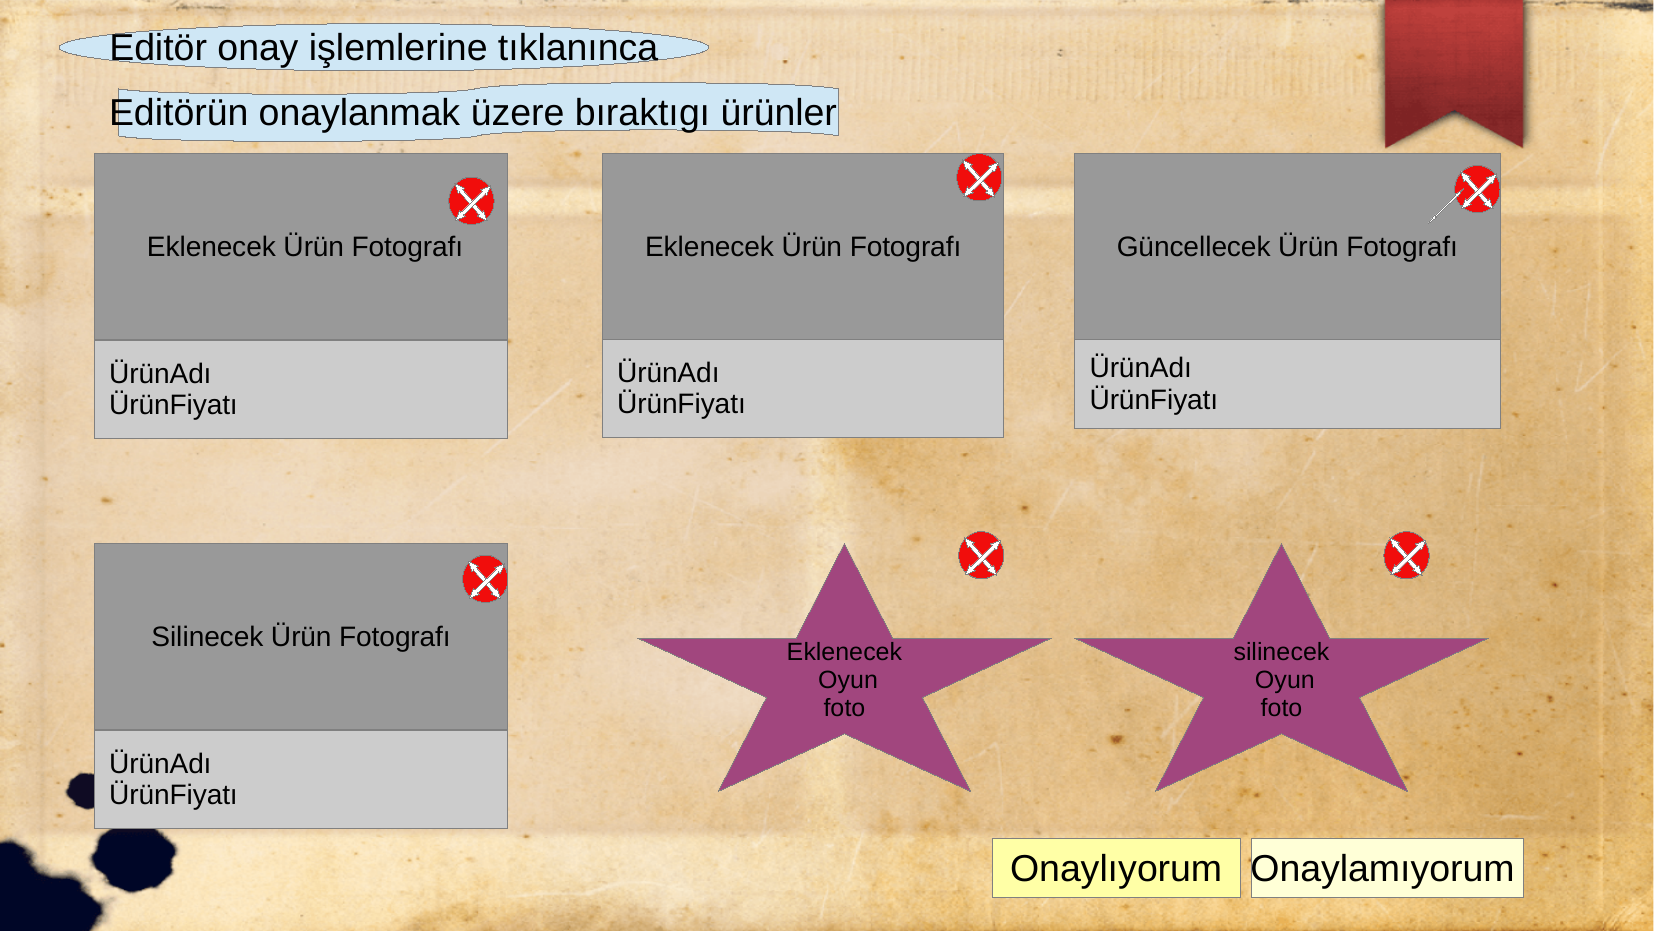

Editör onay işlemlerine tıklanınca
Editörün onaylanmak üzere bıraktıgı ürünler
 Eklenecek Ürün Fotografı
Eklenecek Ürün Fotografı
Güncellecek Ürün Fotografı
ÜrünAdı
ÜrünFiyatı
ÜrünAdı
ÜrünFiyatı
ÜrünAdı
ÜrünFiyatı
Silinecek Ürün Fotografı
Eklenecek
 Oyun
foto
silinecek
 Oyun
foto
ÜrünAdı
ÜrünFiyatı
Onaylıyorum
Onaylamıyorum